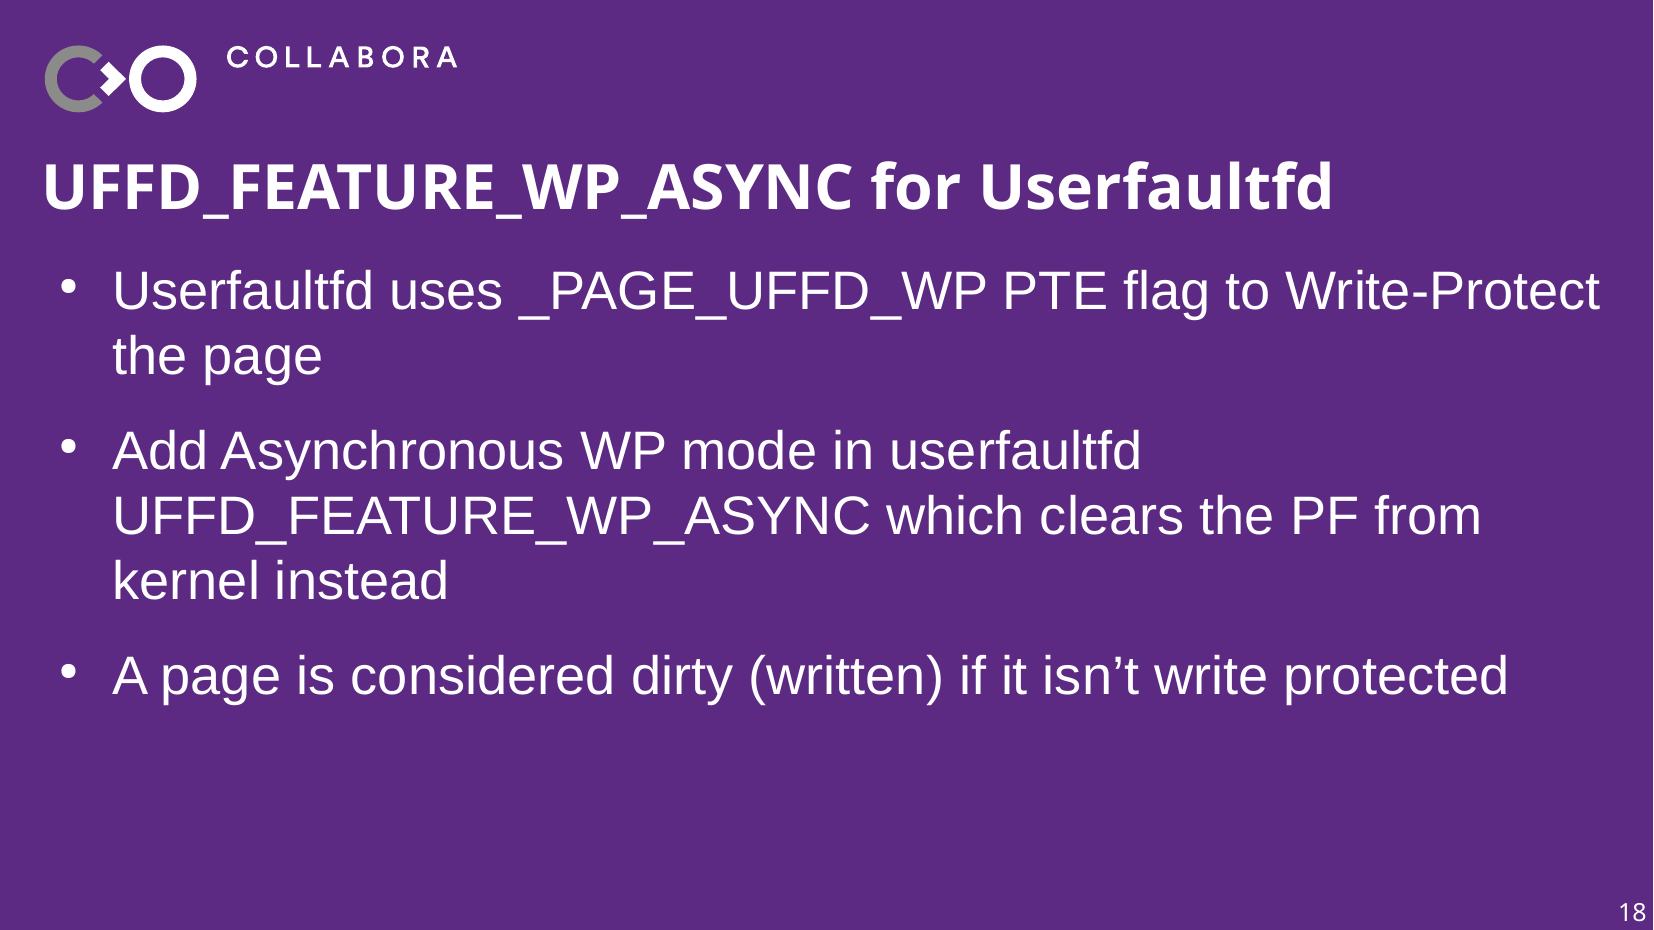

# UFFD_FEATURE_WP_ASYNC for Userfaultfd
Userfaultfd uses _PAGE_UFFD_WP PTE flag to Write-Protect the page
Add Asynchronous WP mode in userfaultfd UFFD_FEATURE_WP_ASYNC which clears the PF from kernel instead
A page is considered dirty (written) if it isn’t write protected